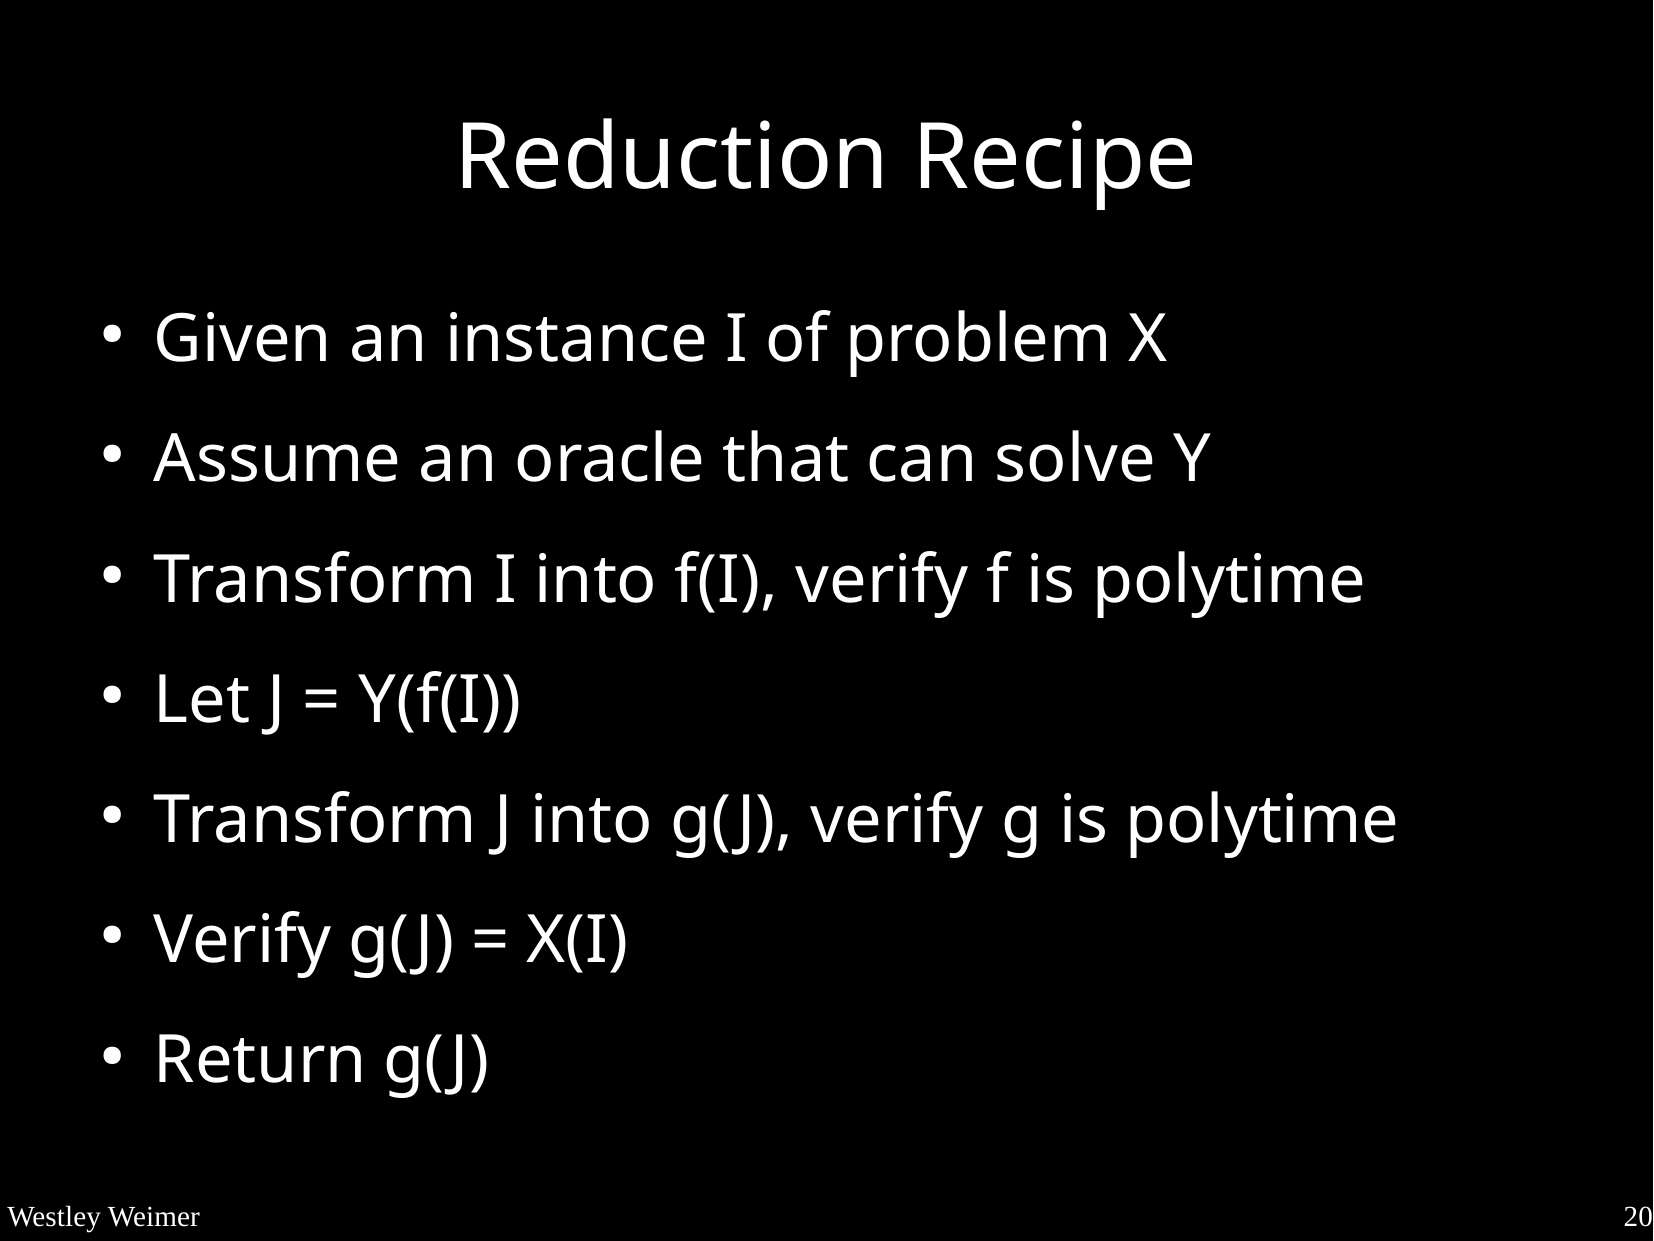

# Reduction Recipe
Given an instance I of problem X
Assume an oracle that can solve Y
Transform I into f(I), verify f is polytime
Let J = Y(f(I))
Transform J into g(J), verify g is polytime
Verify g(J) = X(I)
Return g(J)
20